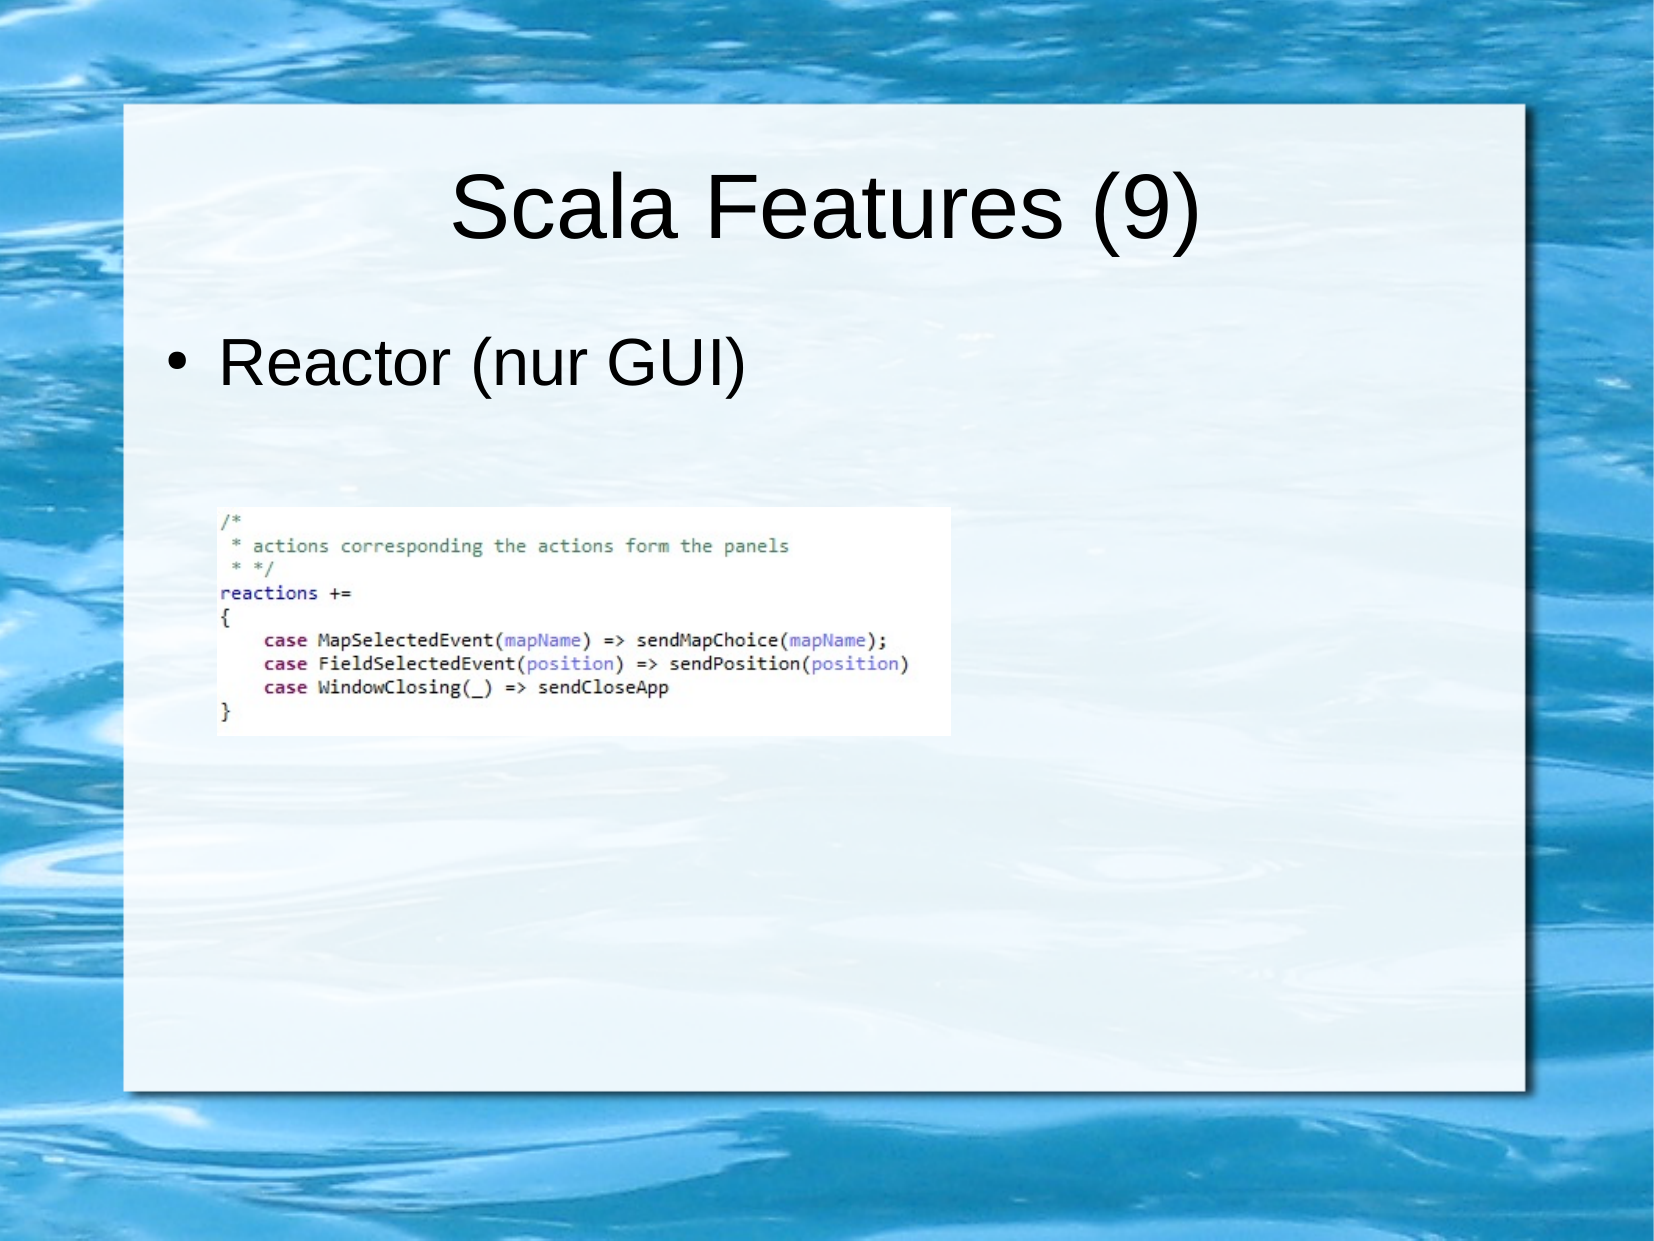

# Scala Features (9)
Reactor (nur GUI)